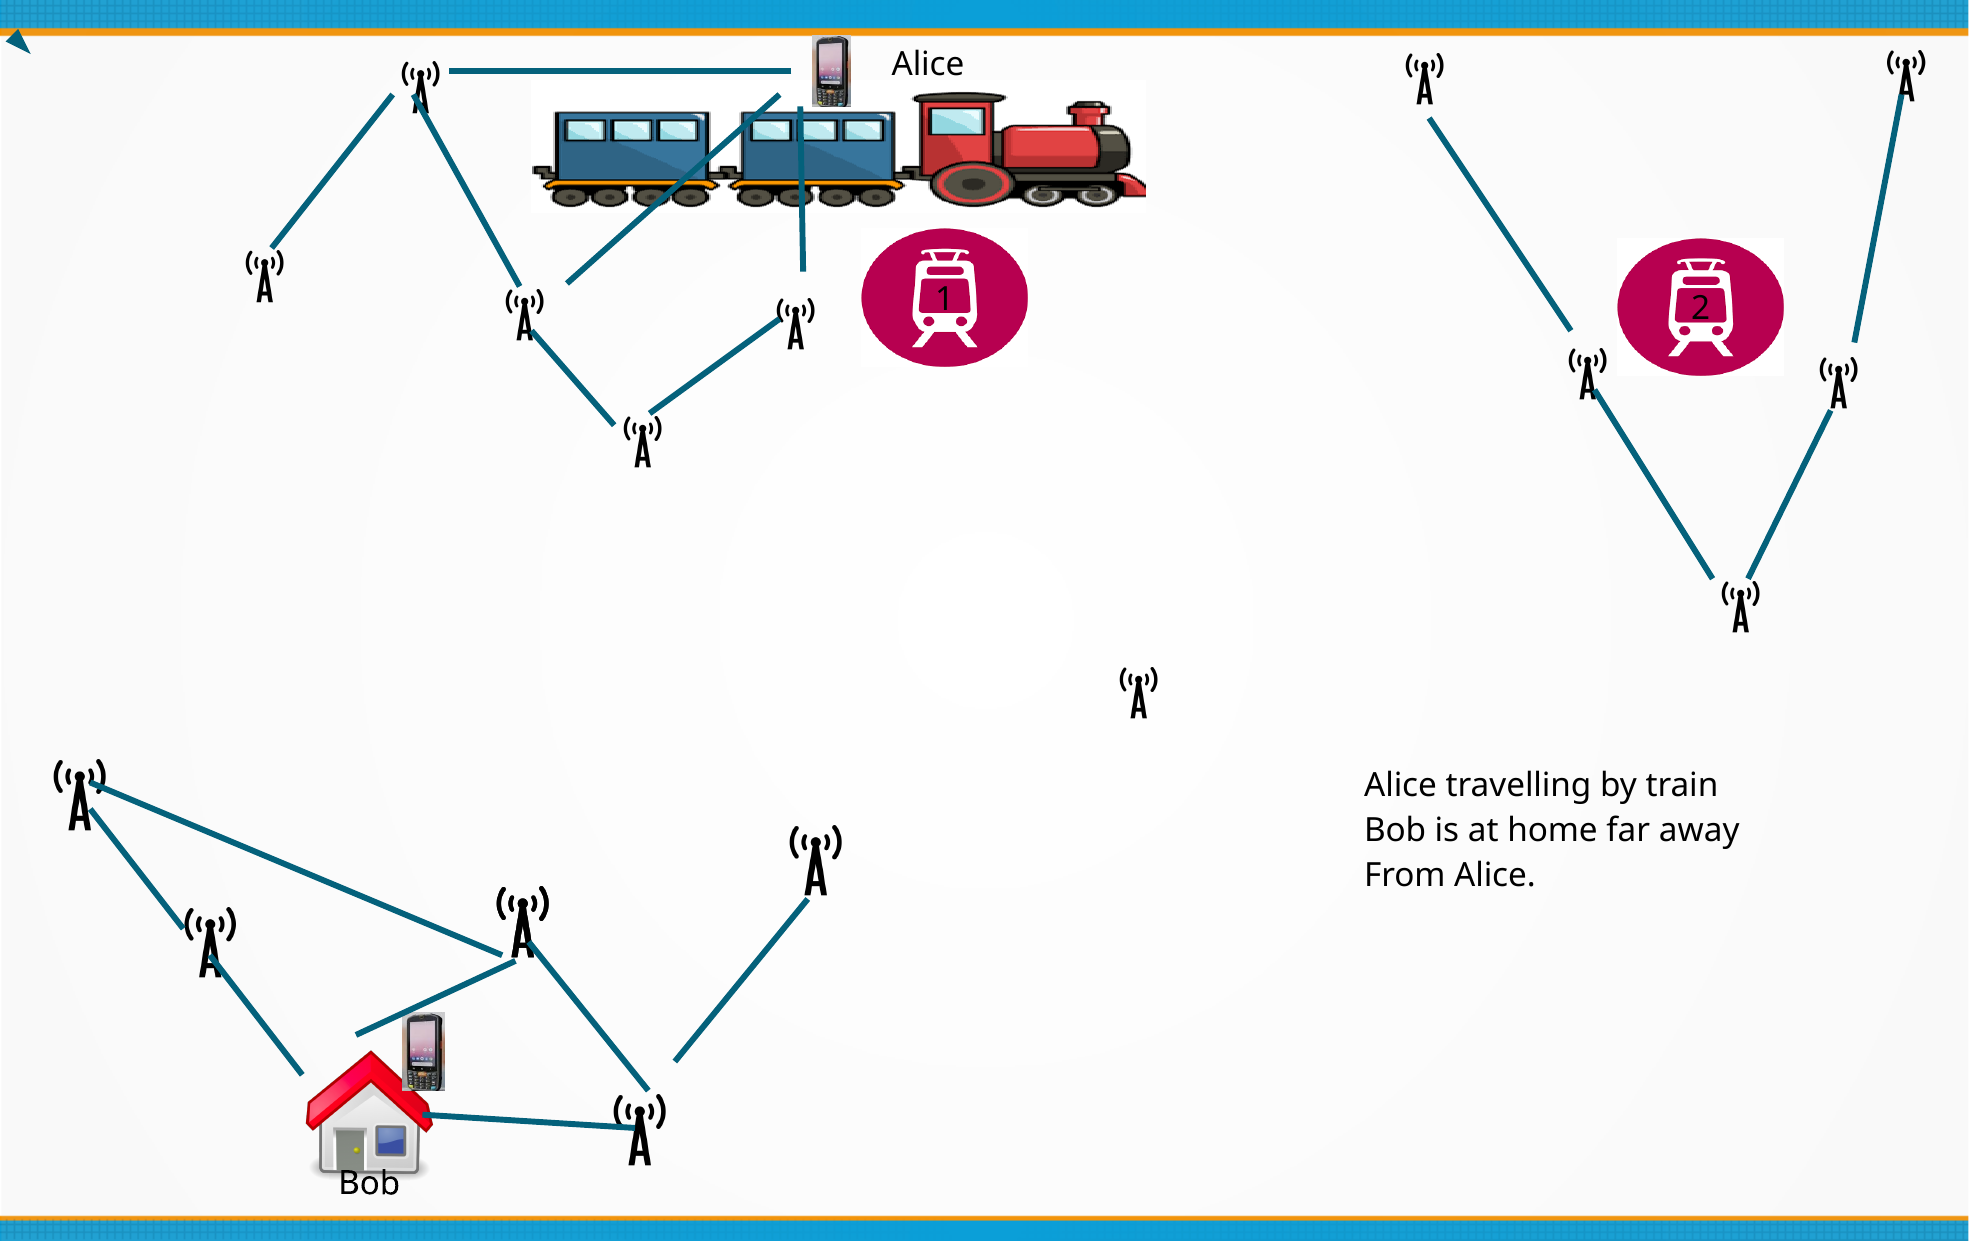

Alice
1
2
Alice travelling by train
Bob is at home far away
From Alice.
Bob